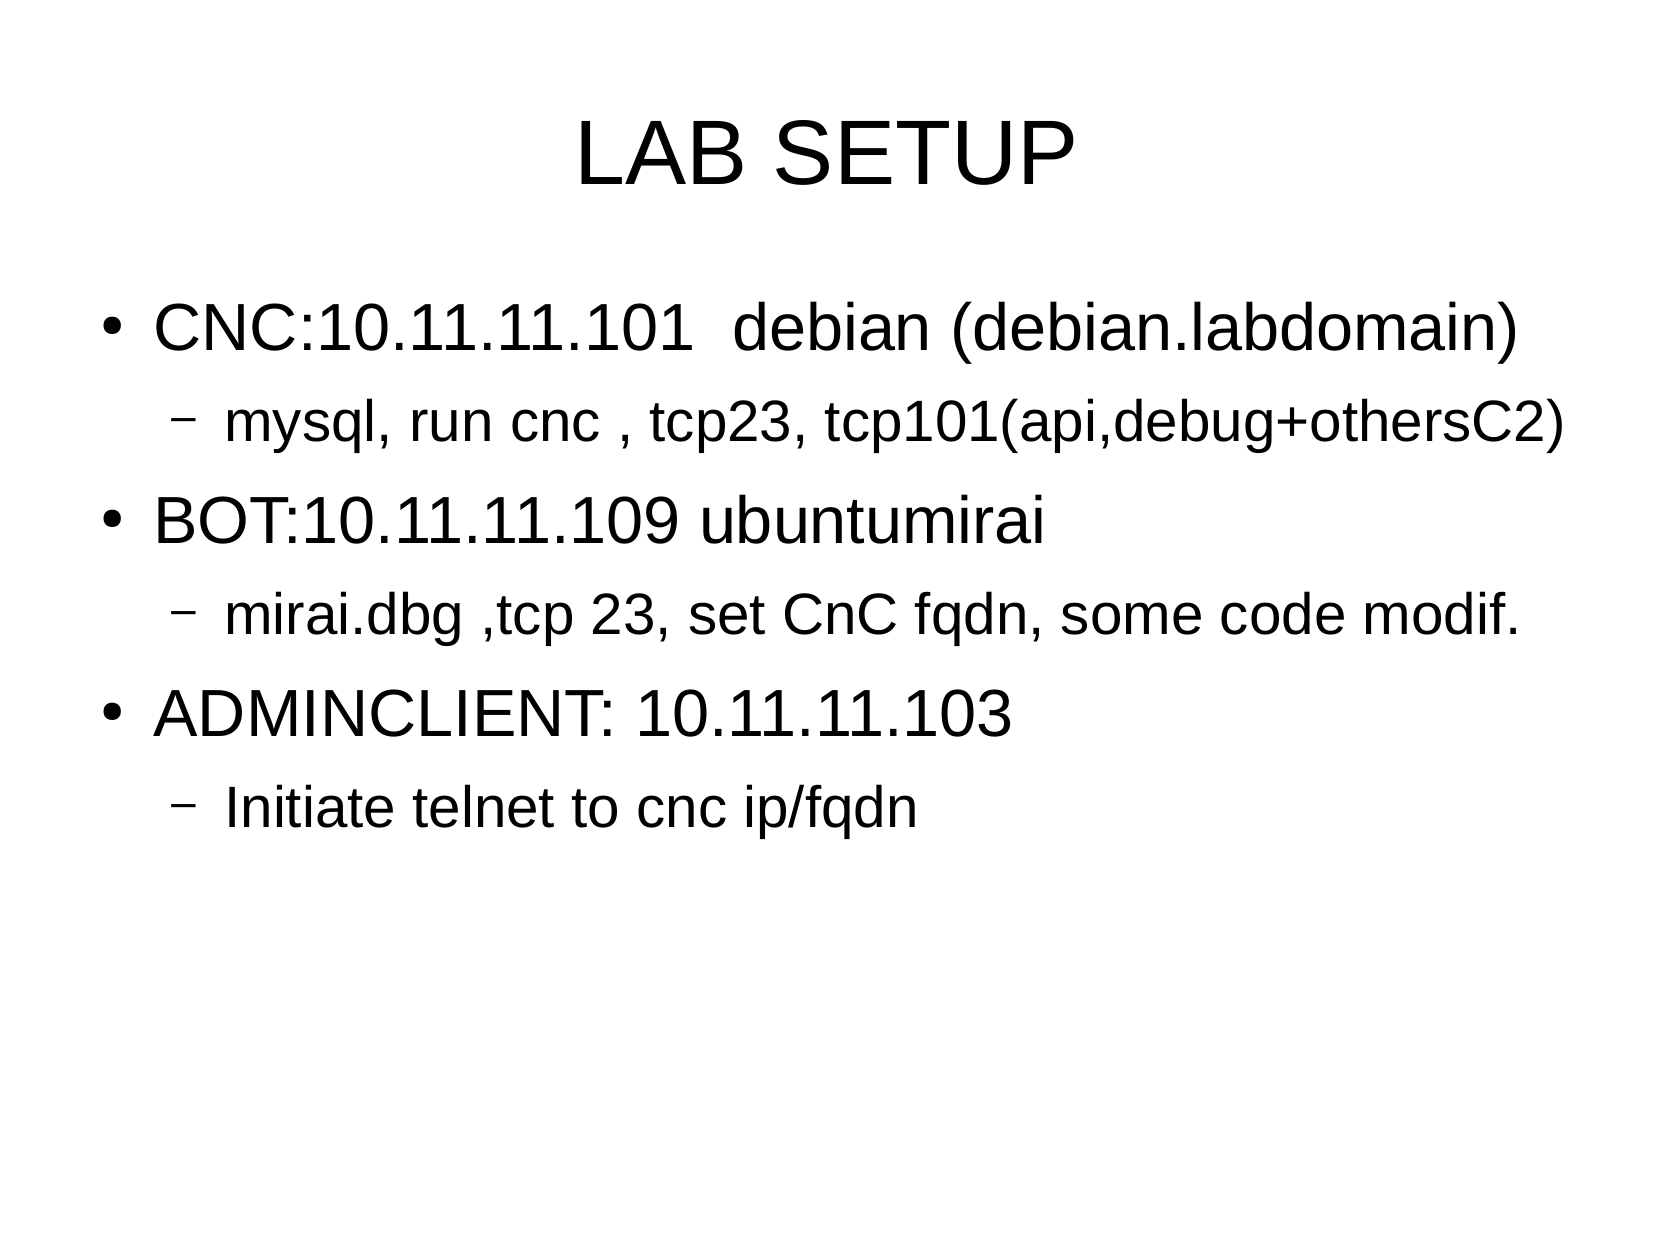

# LAB SETUP
CNC:10.11.11.101 debian (debian.labdomain)
mysql, run cnc , tcp23, tcp101(api,debug+othersC2)
BOT:10.11.11.109 ubuntumirai
mirai.dbg ,tcp 23, set CnC fqdn, some code modif.
ADMINCLIENT: 10.11.11.103
Initiate telnet to cnc ip/fqdn